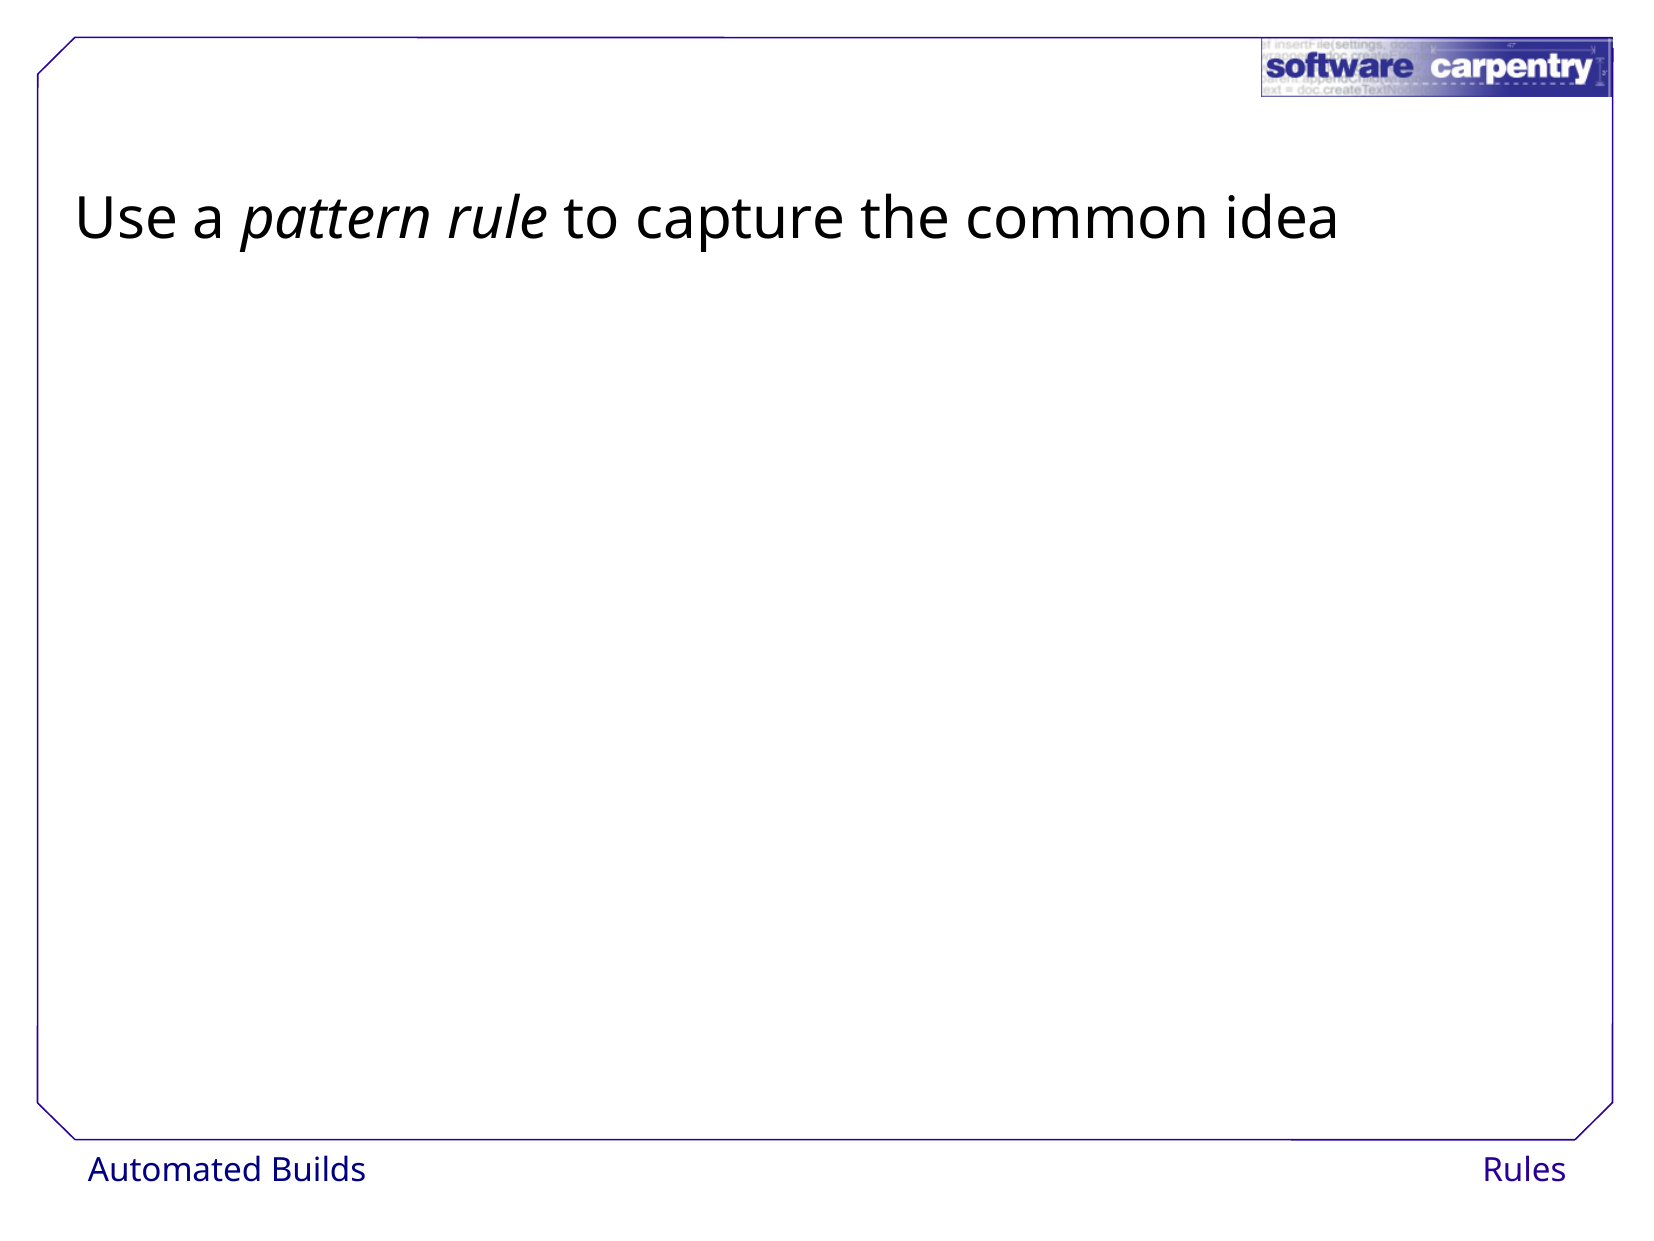

Use a pattern rule to capture the common idea